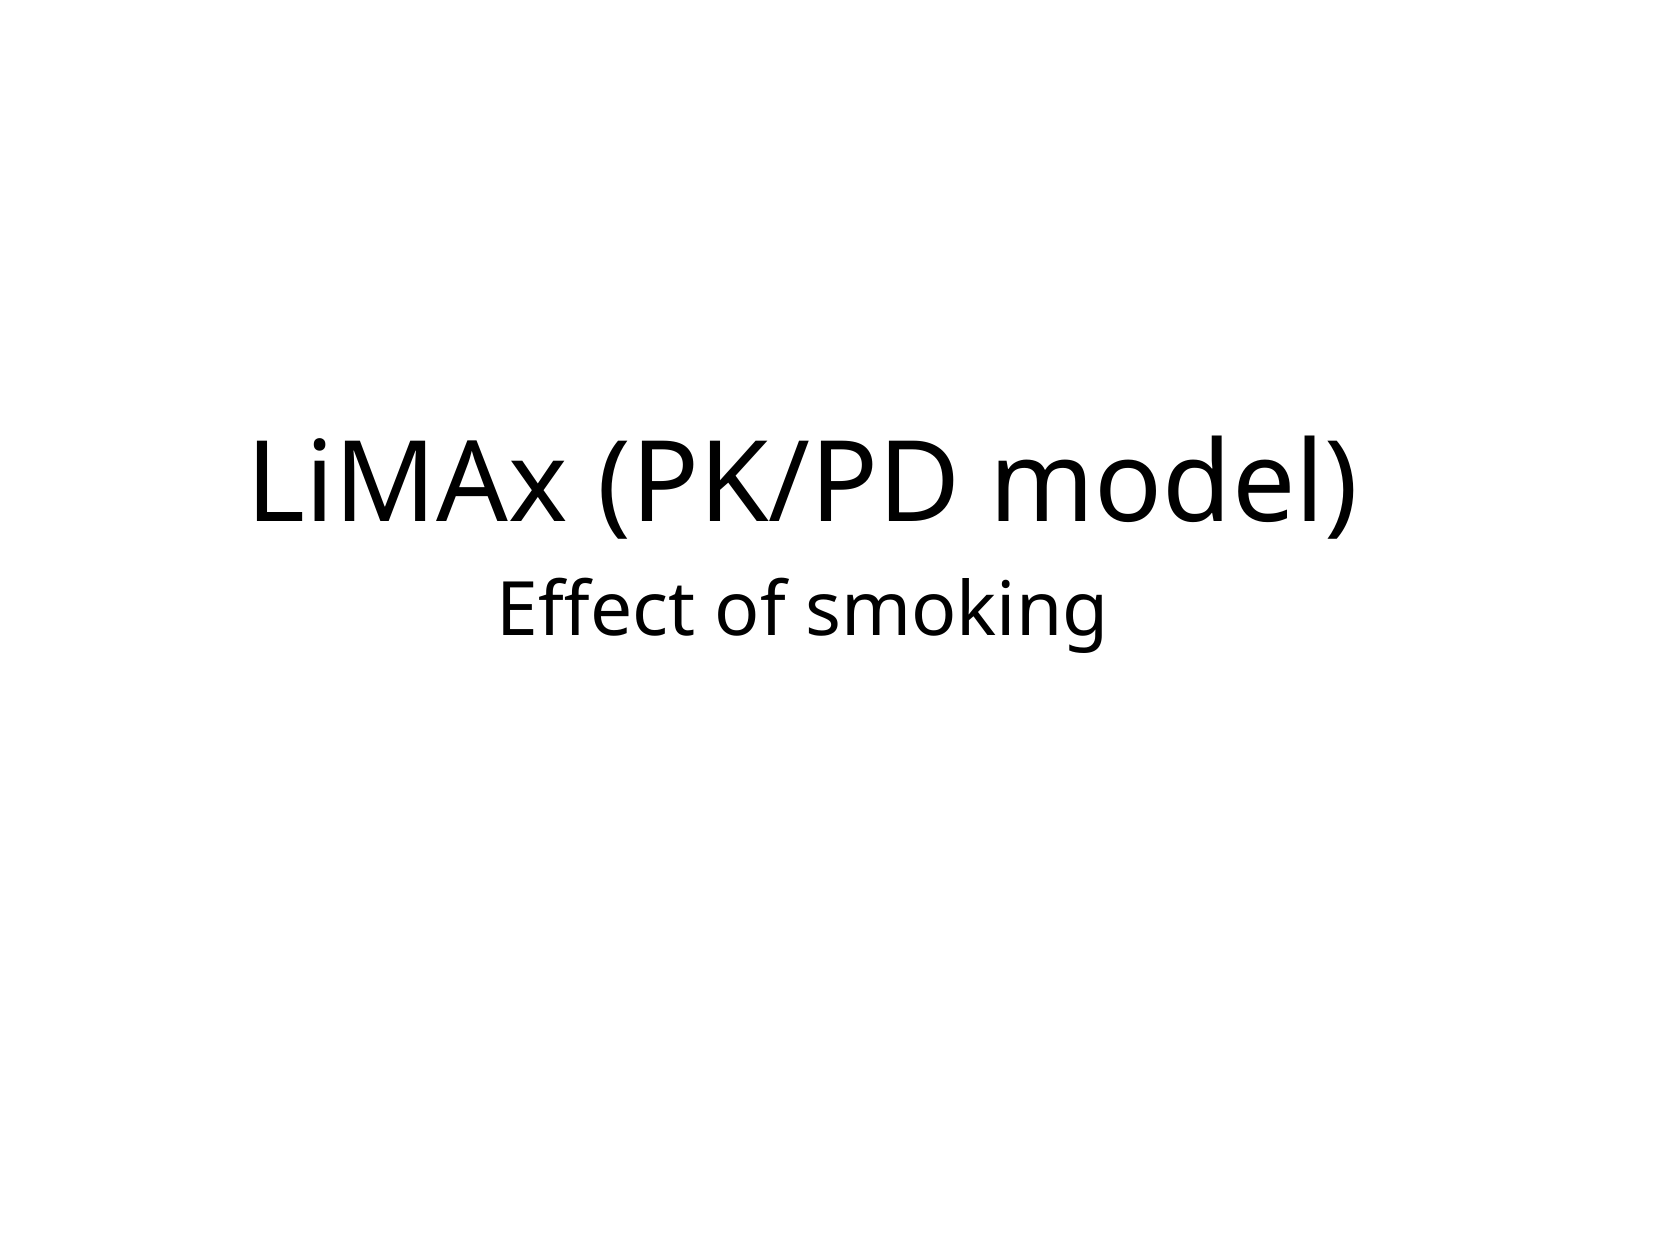

# LiMAx (PK/PD model)
Effect of smoking